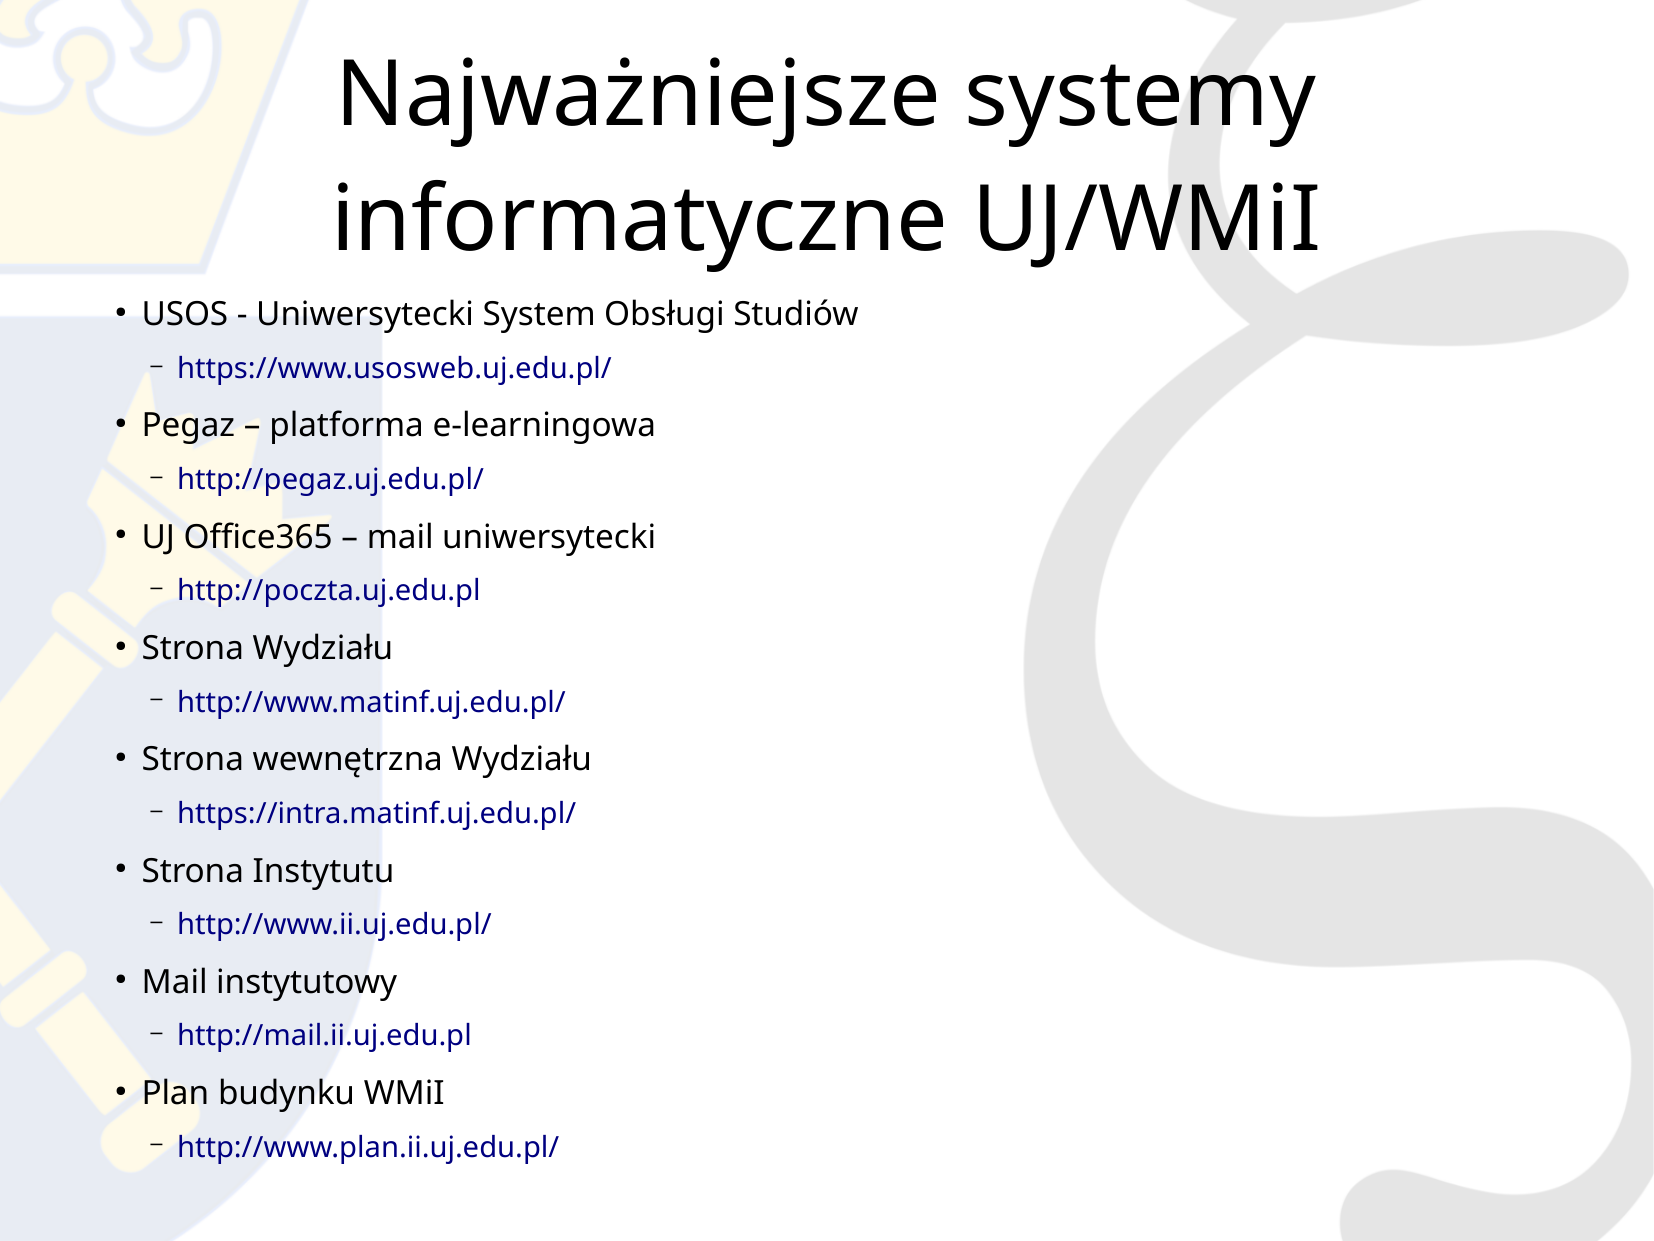

# Najważniejsze systemy informatyczne UJ/WMiI
USOS - Uniwersytecki System Obsługi Studiów
https://www.usosweb.uj.edu.pl/
Pegaz – platforma e-learningowa
http://pegaz.uj.edu.pl/
UJ Office365 – mail uniwersytecki
http://poczta.uj.edu.pl
Strona Wydziału
http://www.matinf.uj.edu.pl/
Strona wewnętrzna Wydziału
https://intra.matinf.uj.edu.pl/
Strona Instytutu
http://www.ii.uj.edu.pl/
Mail instytutowy
http://mail.ii.uj.edu.pl
Plan budynku WMiI
http://www.plan.ii.uj.edu.pl/